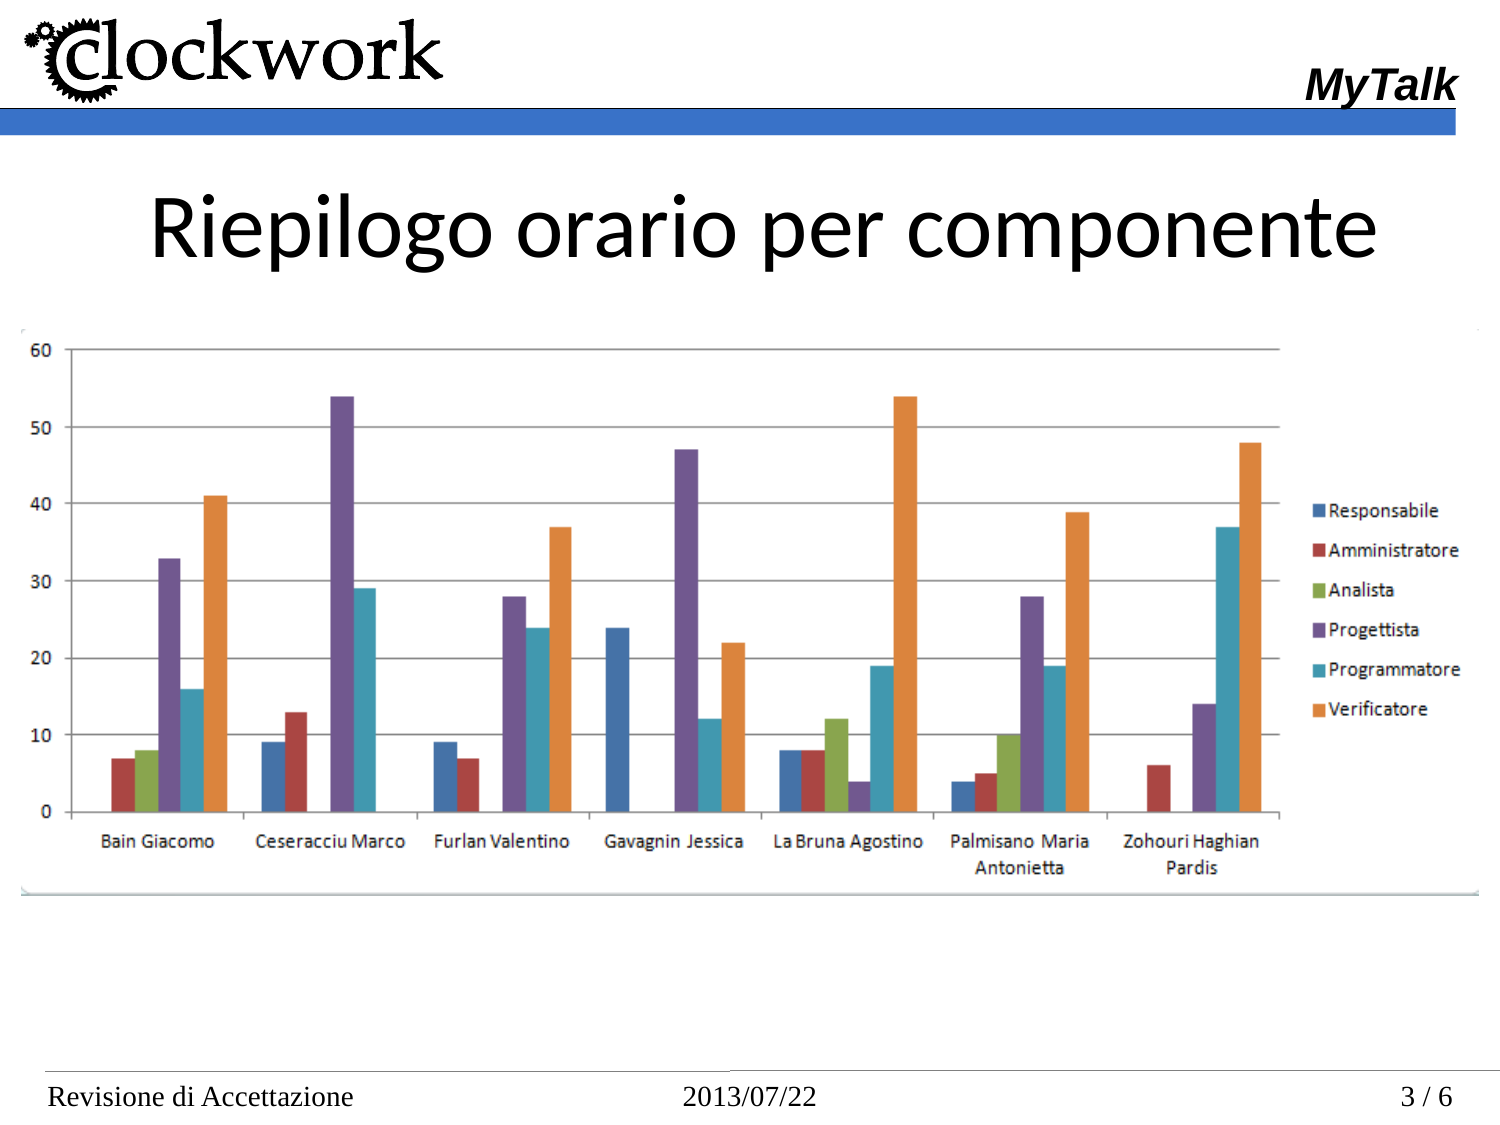

Riepilogo orario per componente
Revisione di Accettazione
2013/07/22
3